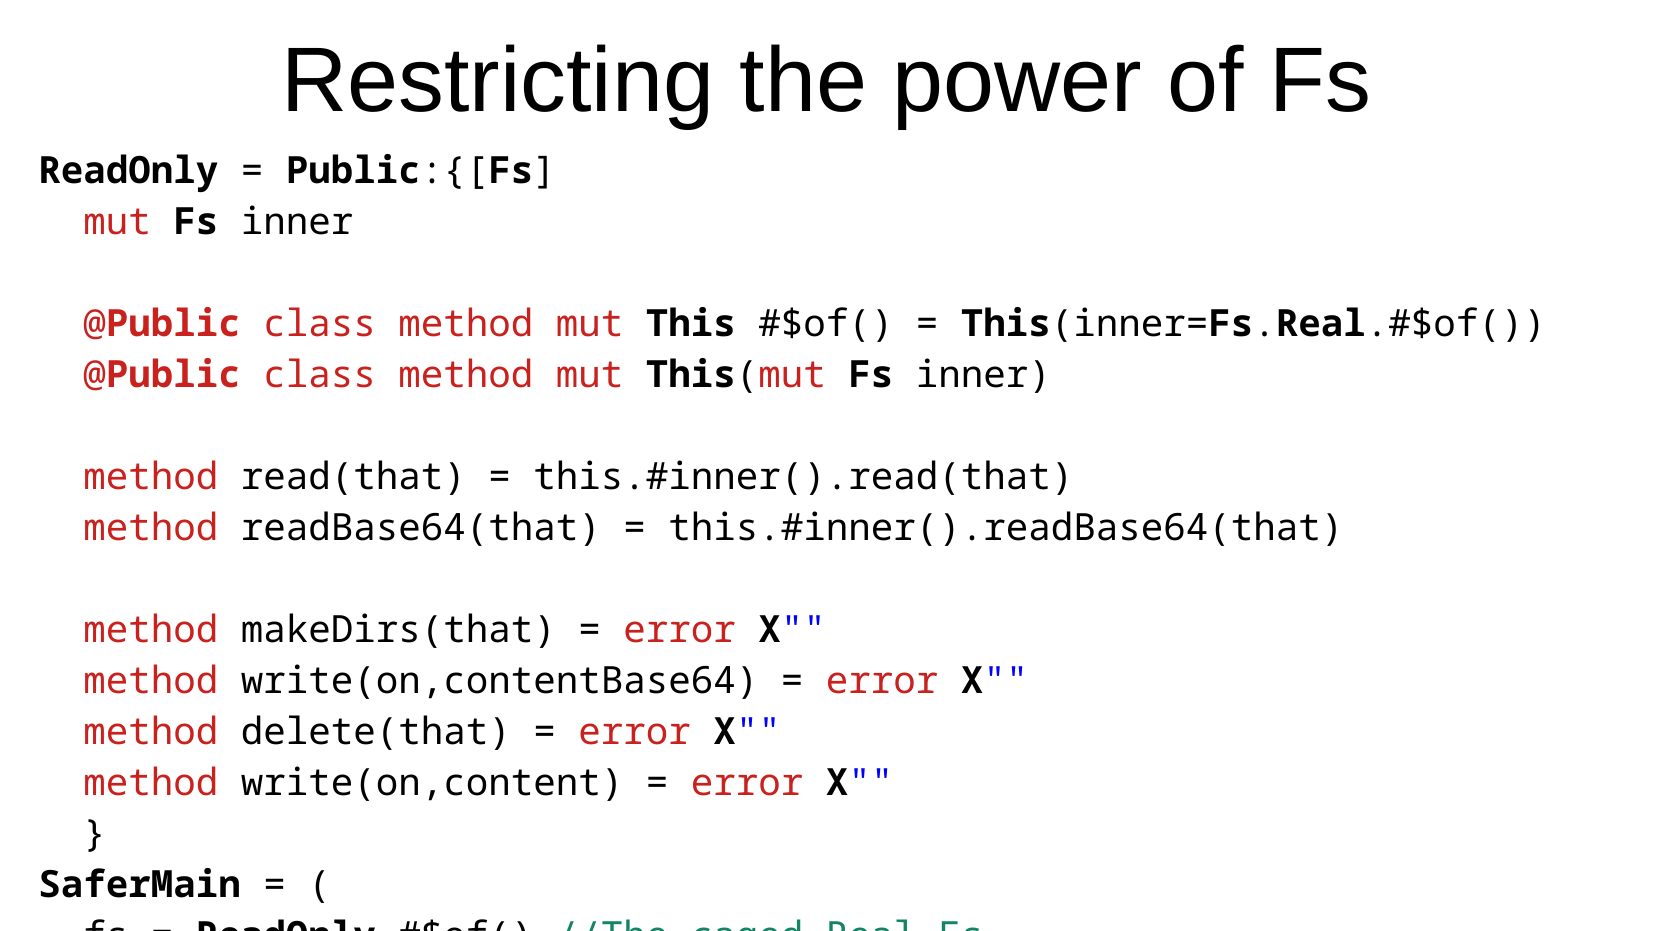

# Restricting the power of Fs
ReadOnly = Public:{[Fs]
 mut Fs inner
 @Public class method mut This #$of() = This(inner=Fs.Real.#$of())
 @Public class method mut This(mut Fs inner)
 method read(that) = this.#inner().read(that)
 method readBase64(that) = this.#inner().readBase64(that)
 method makeDirs(that) = error X""
 method write(on,contentBase64) = error X""
 method delete(that) = error X""
 method write(on,content) = error X""
 }
SaferMain = (
 fs = ReadOnly.#$of() //The caged Real.Fs
 Code(f=fs) //We do not cage the untrusted code!
 )//We cage the weapons that the untrusted code can use